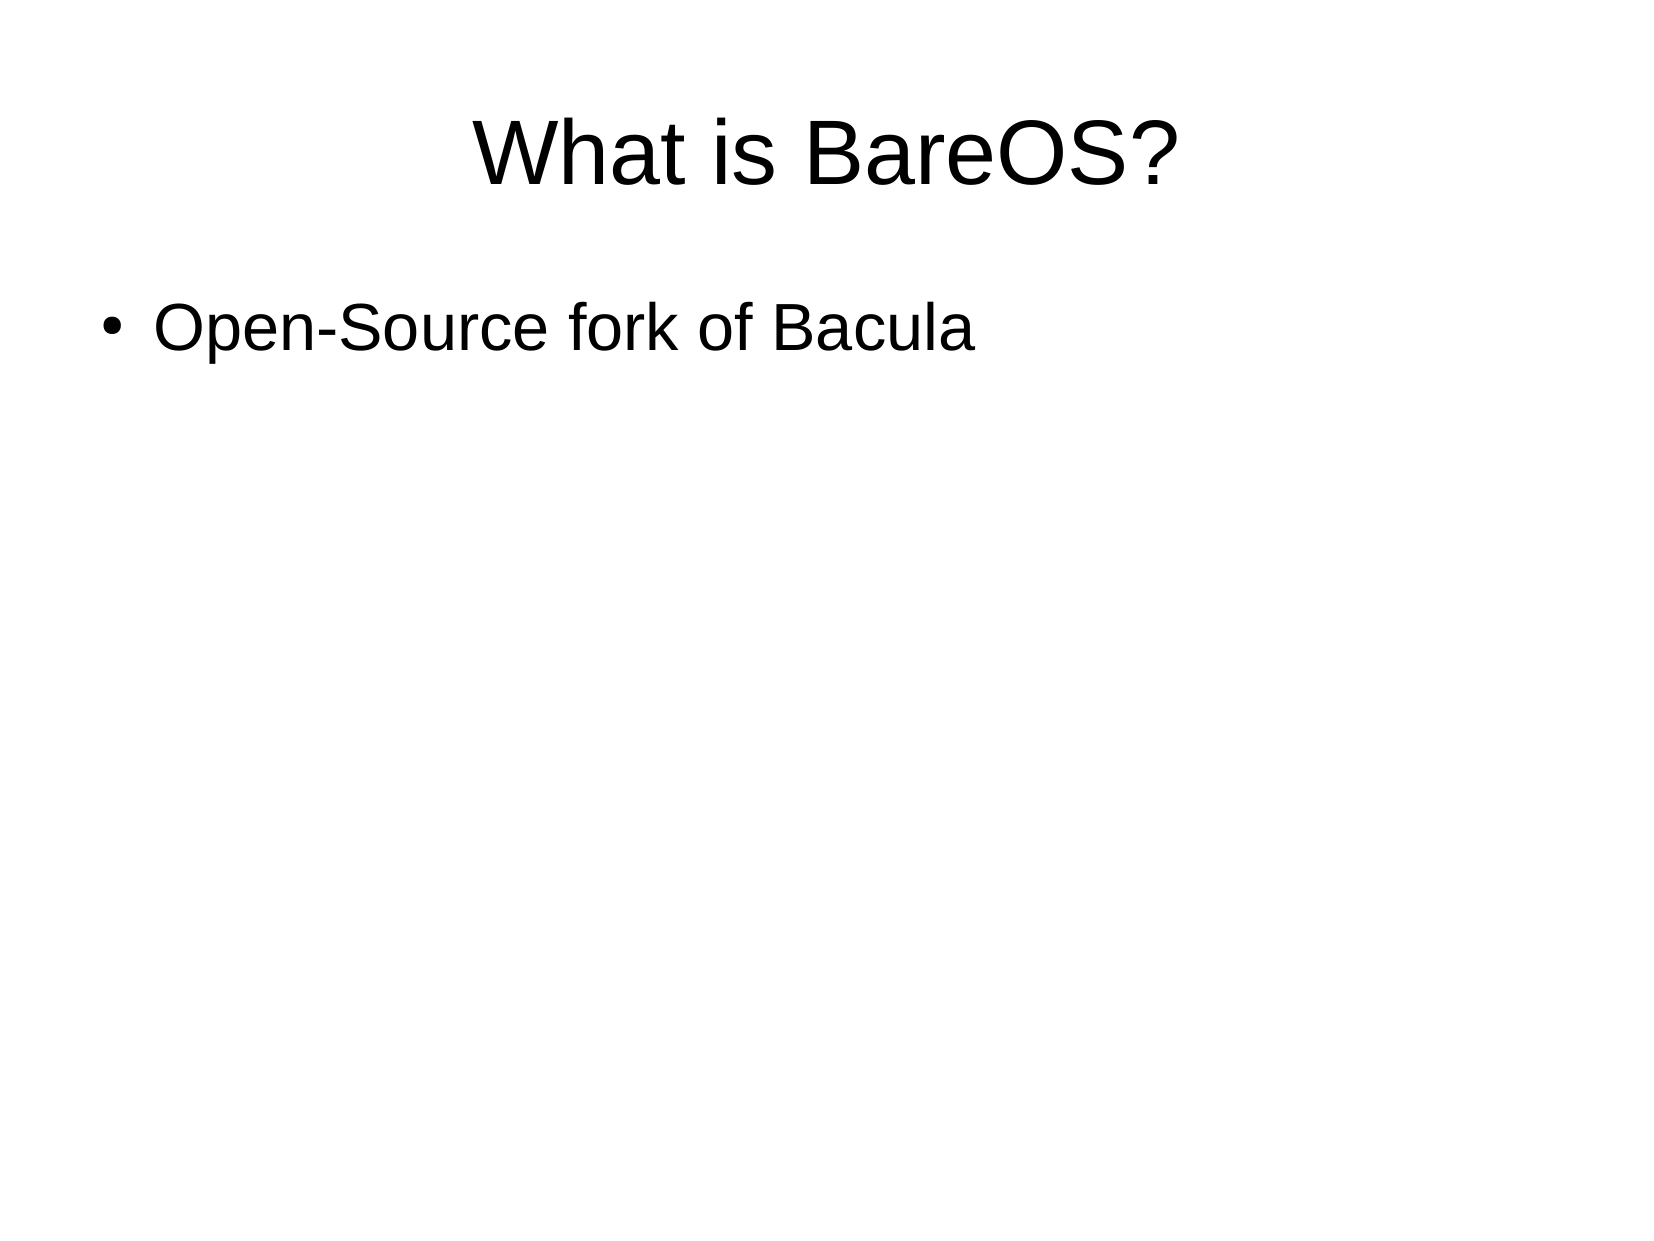

# What is BareOS?
Open-Source fork of Bacula